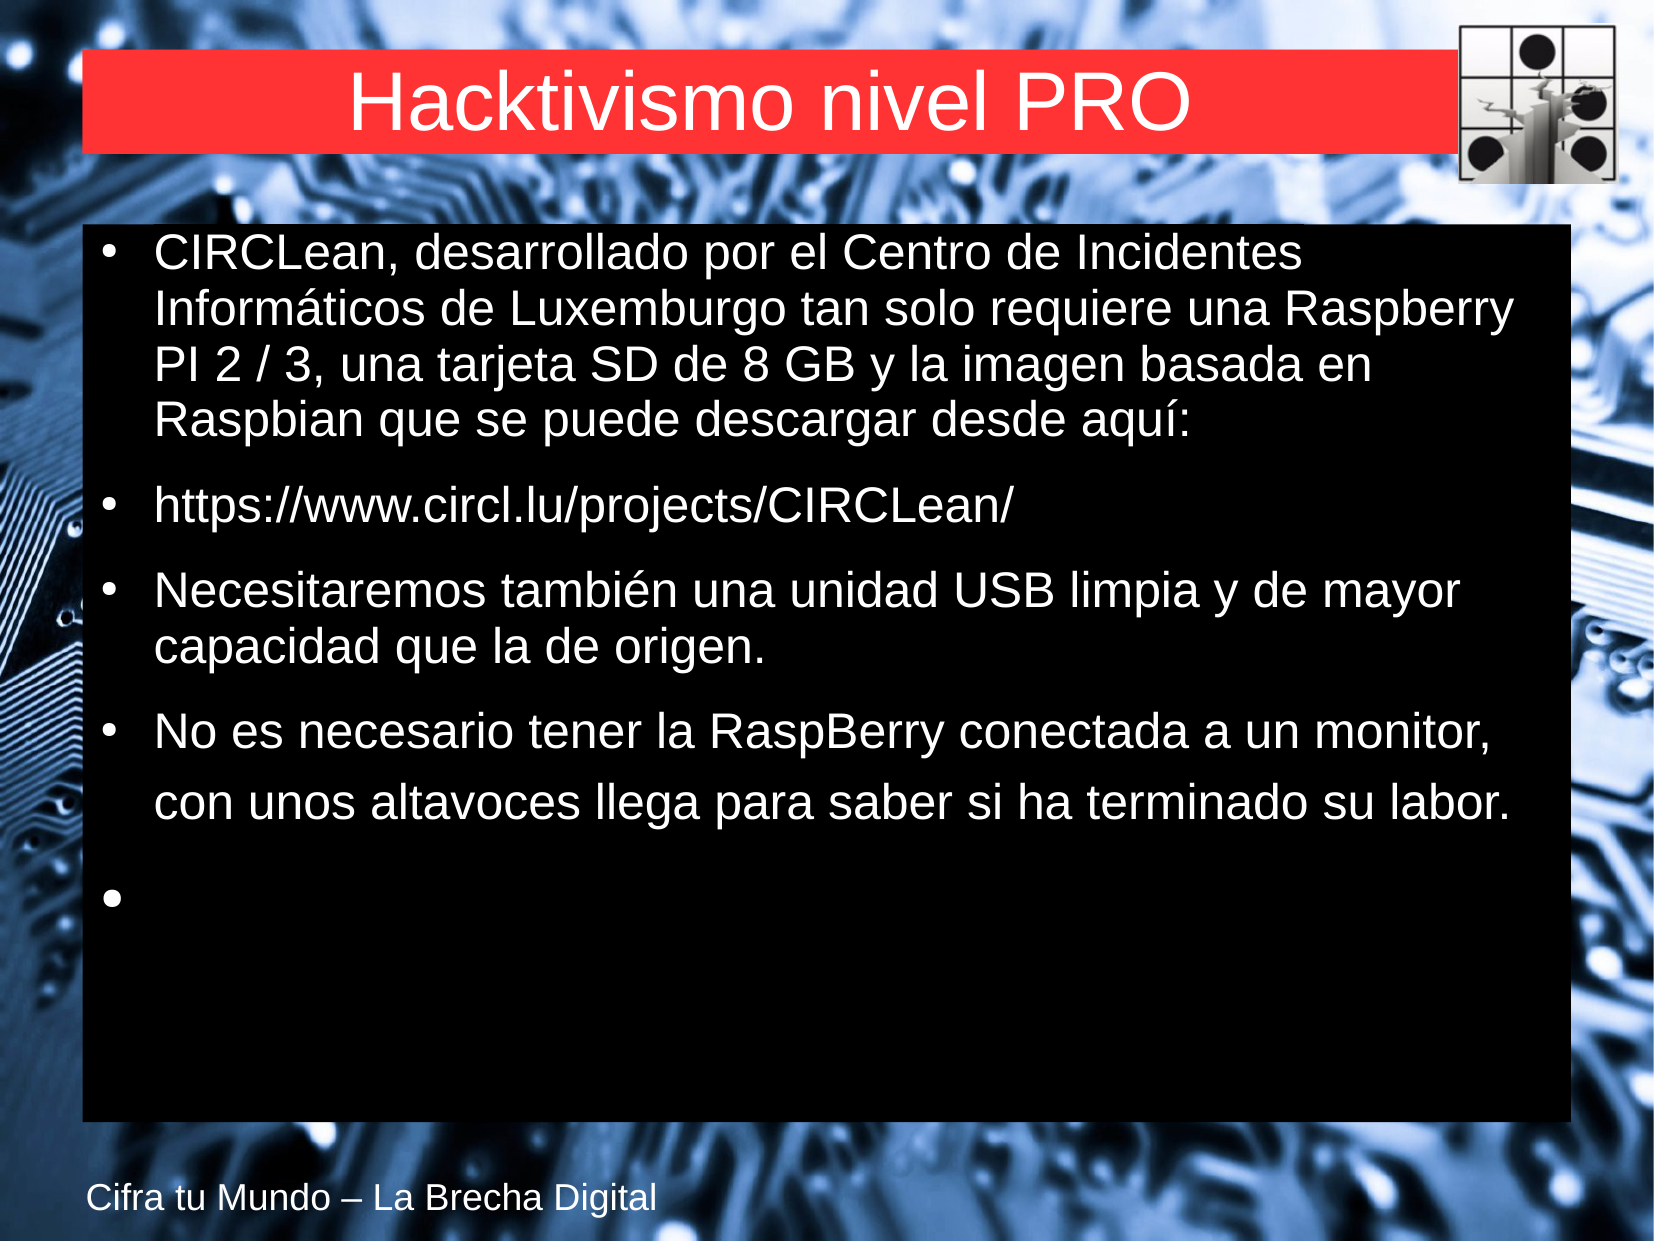

Tráfico de datos seguro con Tor y/o VPN
Hacktivismo nivel PRO
# CIRCLean, desarrollado por el Centro de Incidentes Informáticos de Luxemburgo tan solo requiere una Raspberry PI 2 / 3, una tarjeta SD de 8 GB y la imagen basada en Raspbian que se puede descargar desde aquí:
https://www.circl.lu/projects/CIRCLean/
Necesitaremos también una unidad USB limpia y de mayor capacidad que la de origen.
No es necesario tener la RaspBerry conectada a un monitor, con unos altavoces llega para saber si ha terminado su labor.
Cifra tu Mundo – La Brecha Digital